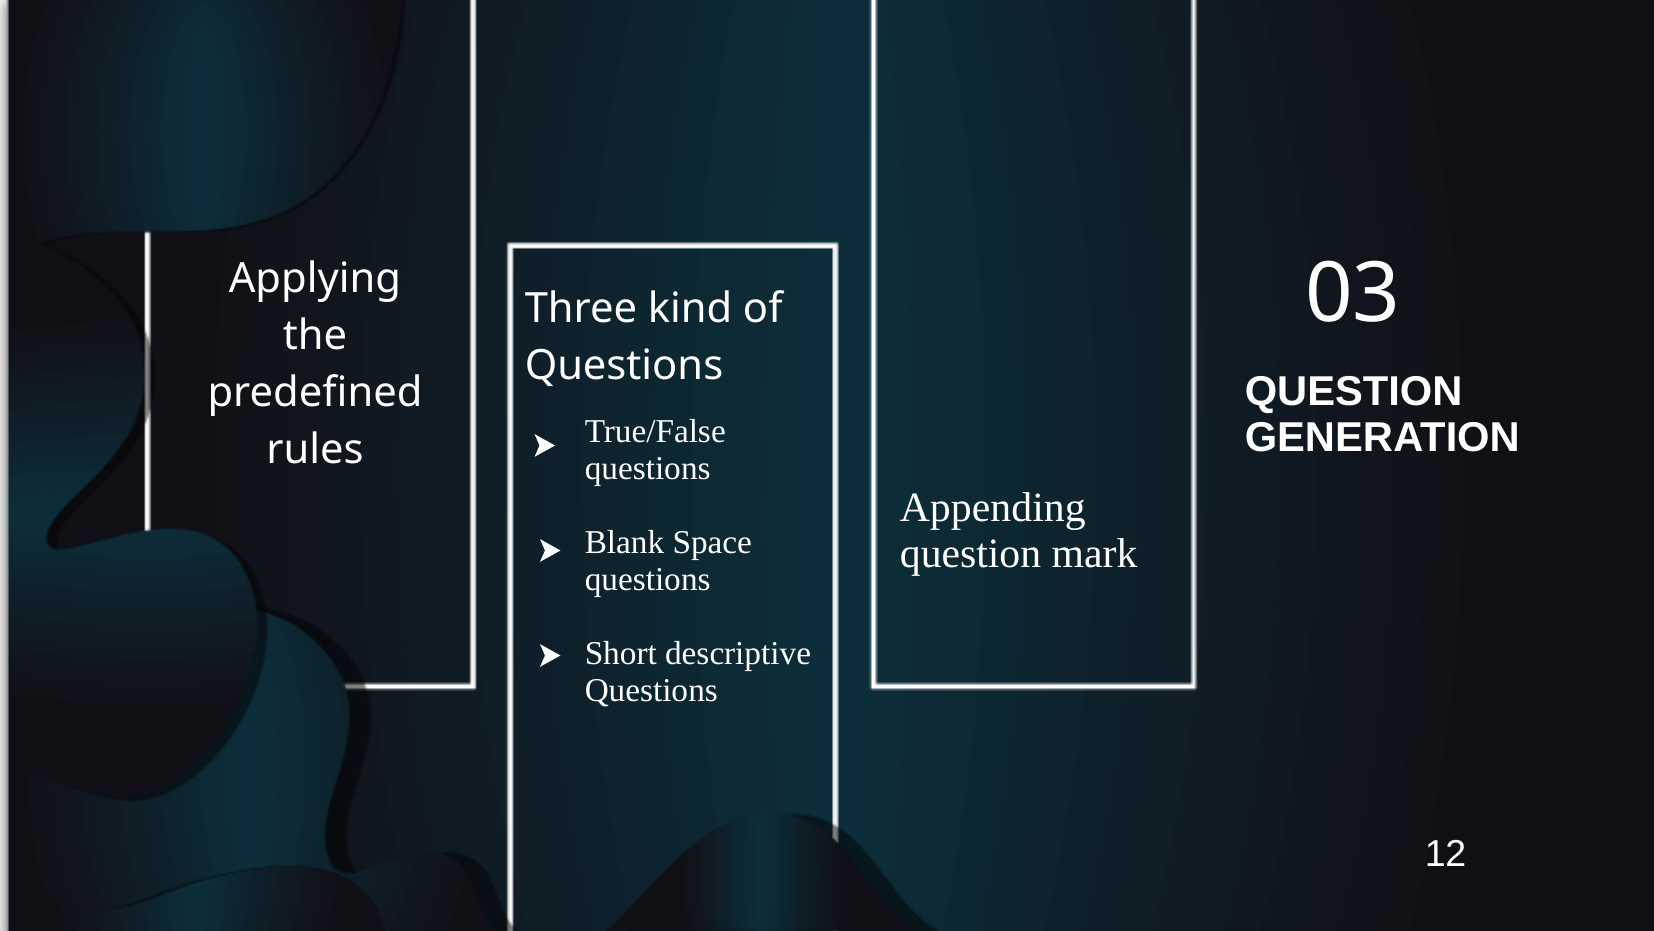

Applying the predefined rules
# 03
Three kind of Questions
QUESTION GENERATION
True/False questions
Blank Space questions
Short descriptive Questions
Appending question mark
12
13